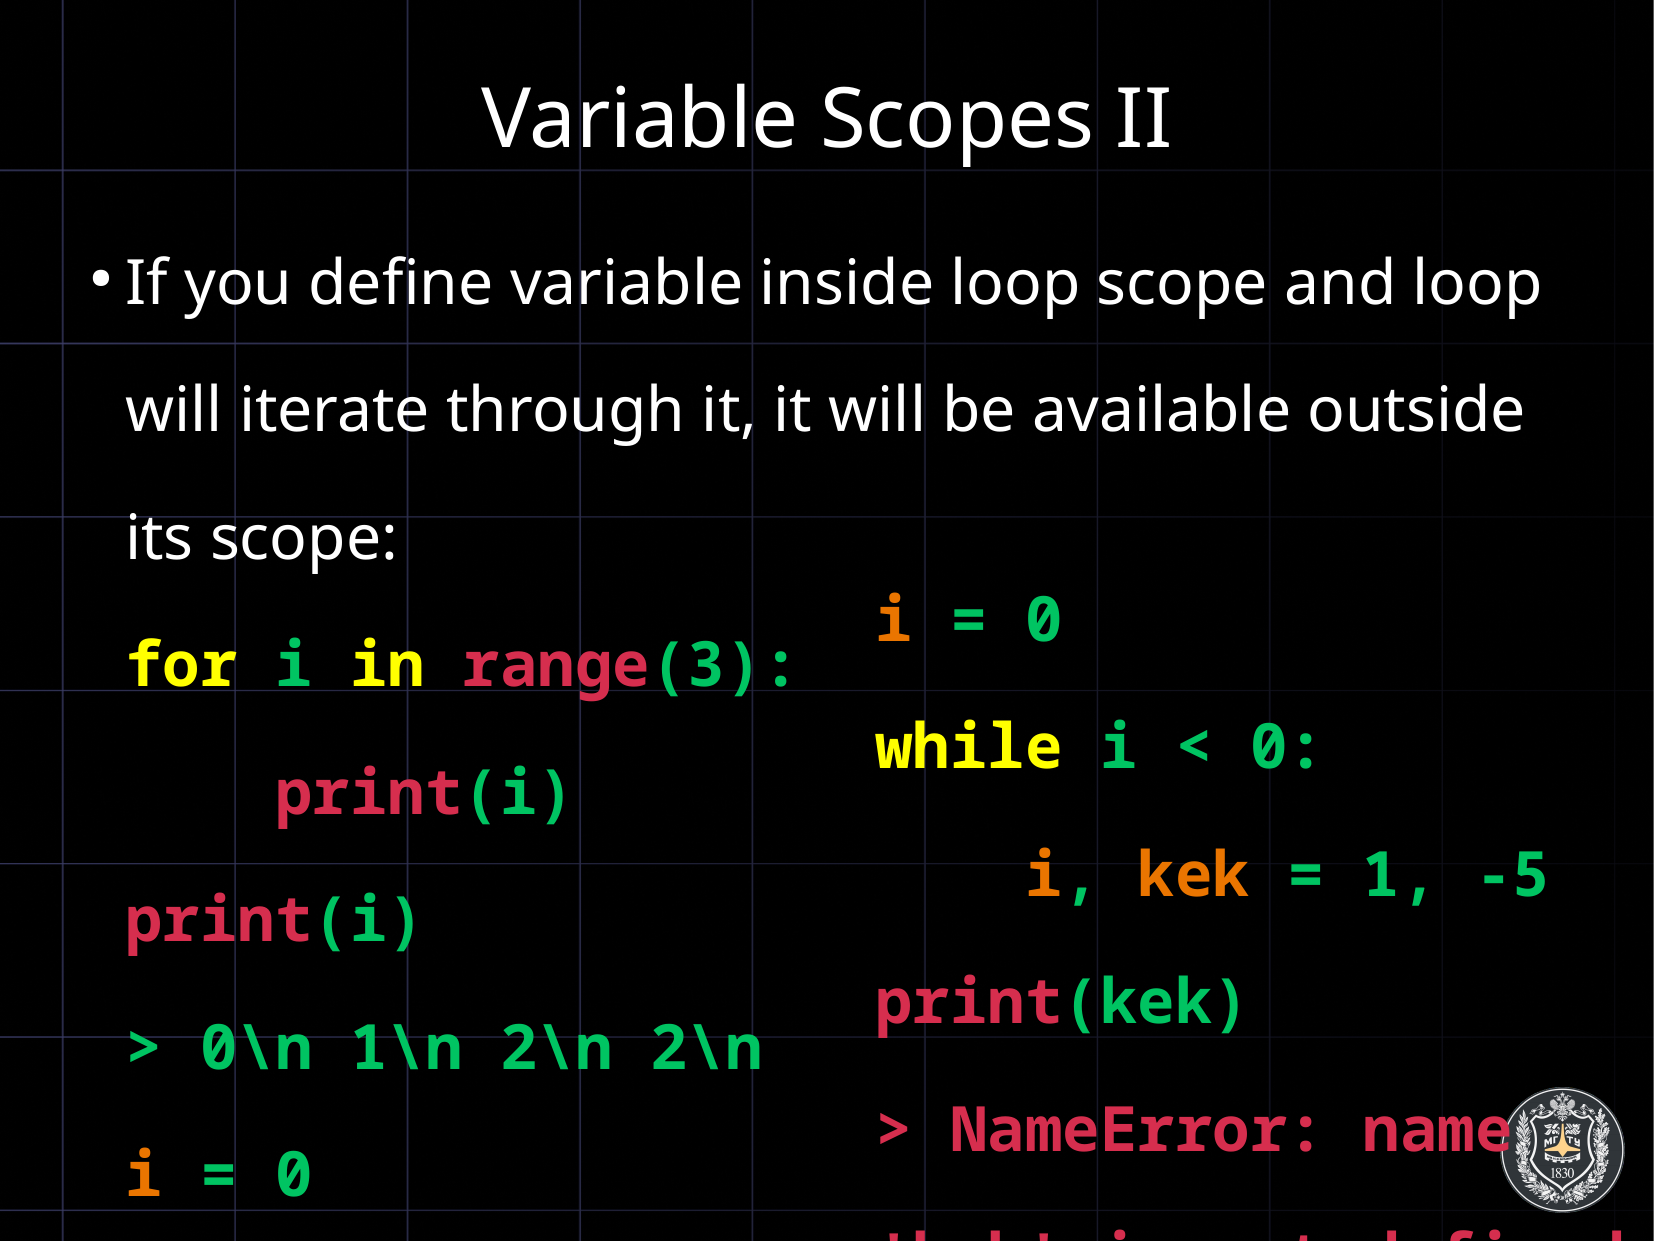

# Variable Scopes II
If you define variable inside loop scope and loop will iterate through it, it will be available outside its scope:
for i in range(3):
 print(i)
print(i)
> 0\n 1\n 2\n 2\n
i = 0
while i < 1:
 i, kek = 1, -5
print(kek) > -5\n
i = 0
while i < 0:
 i, kek = 1, -5
print(kek)
> NameError: name 'kek' is not defined